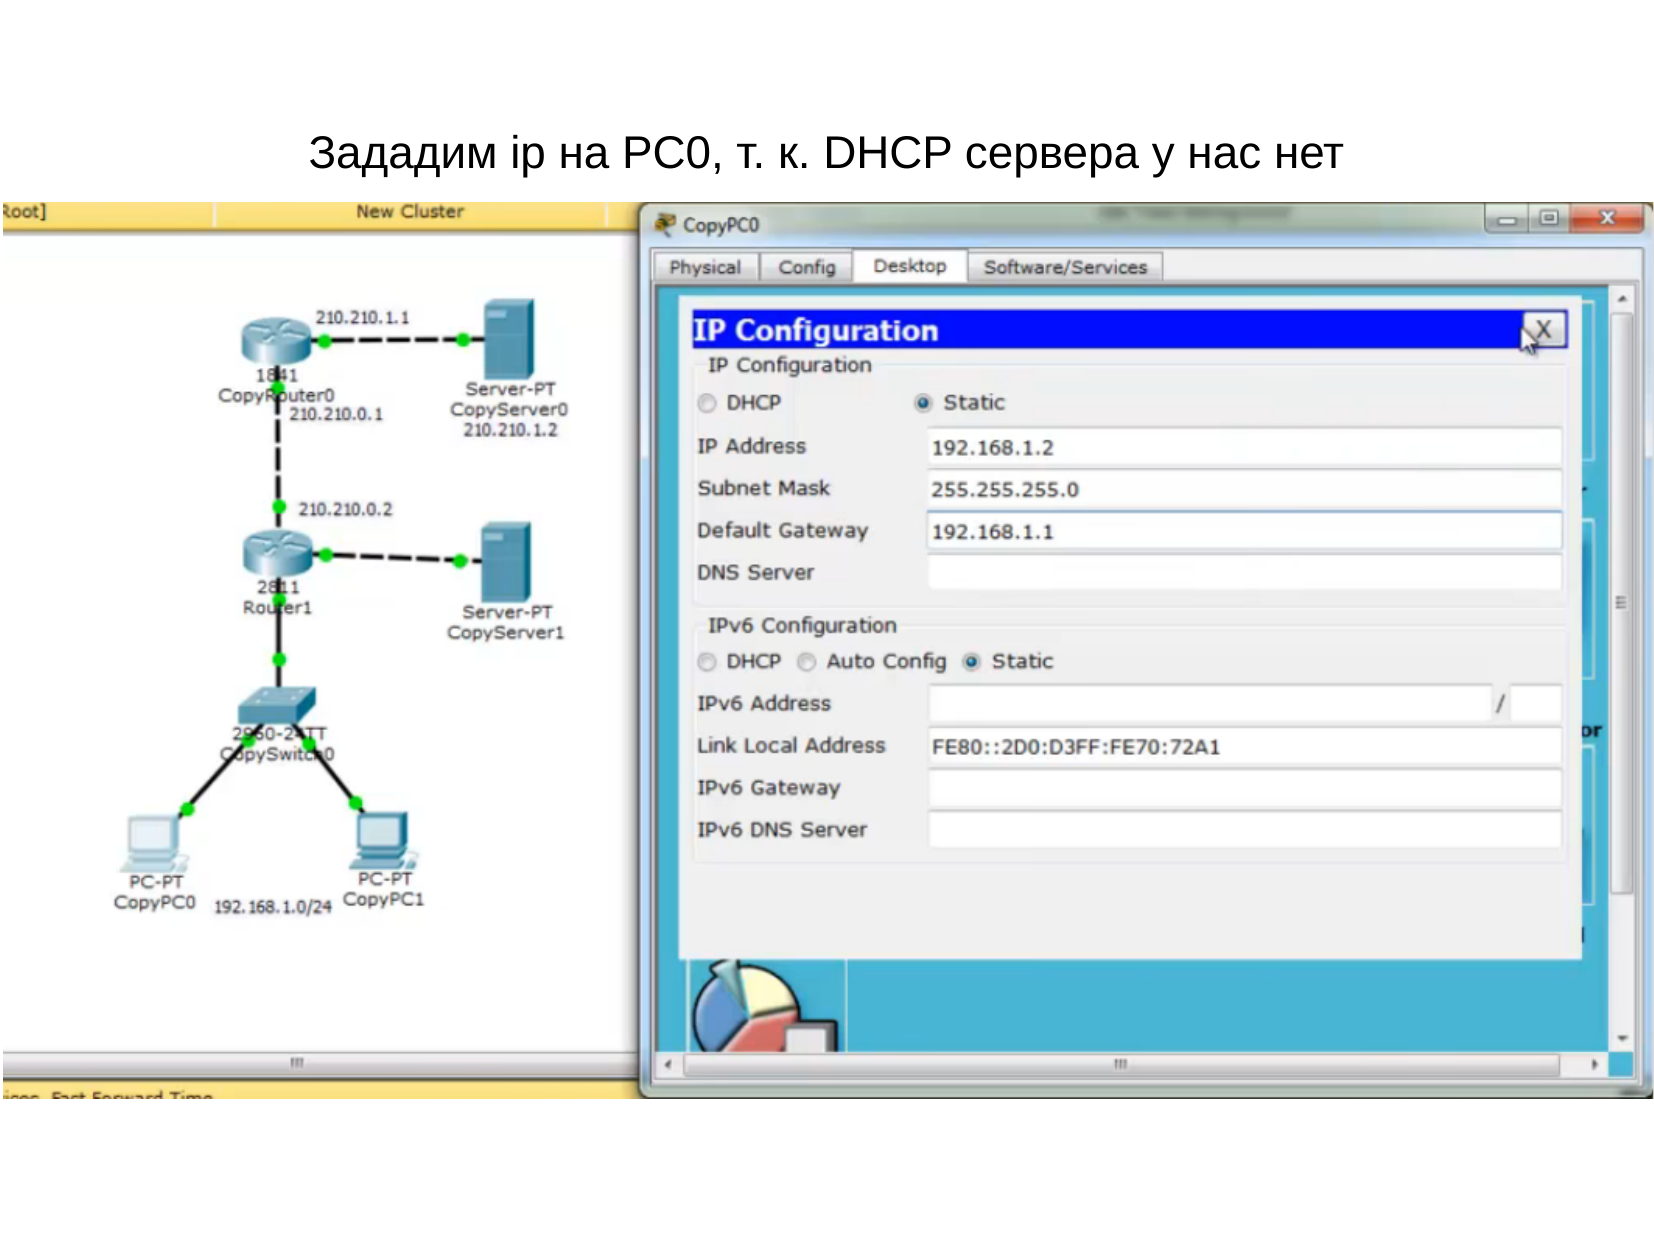

# Зададим ip на PC0, т. к. DHCP сервера у нас нет